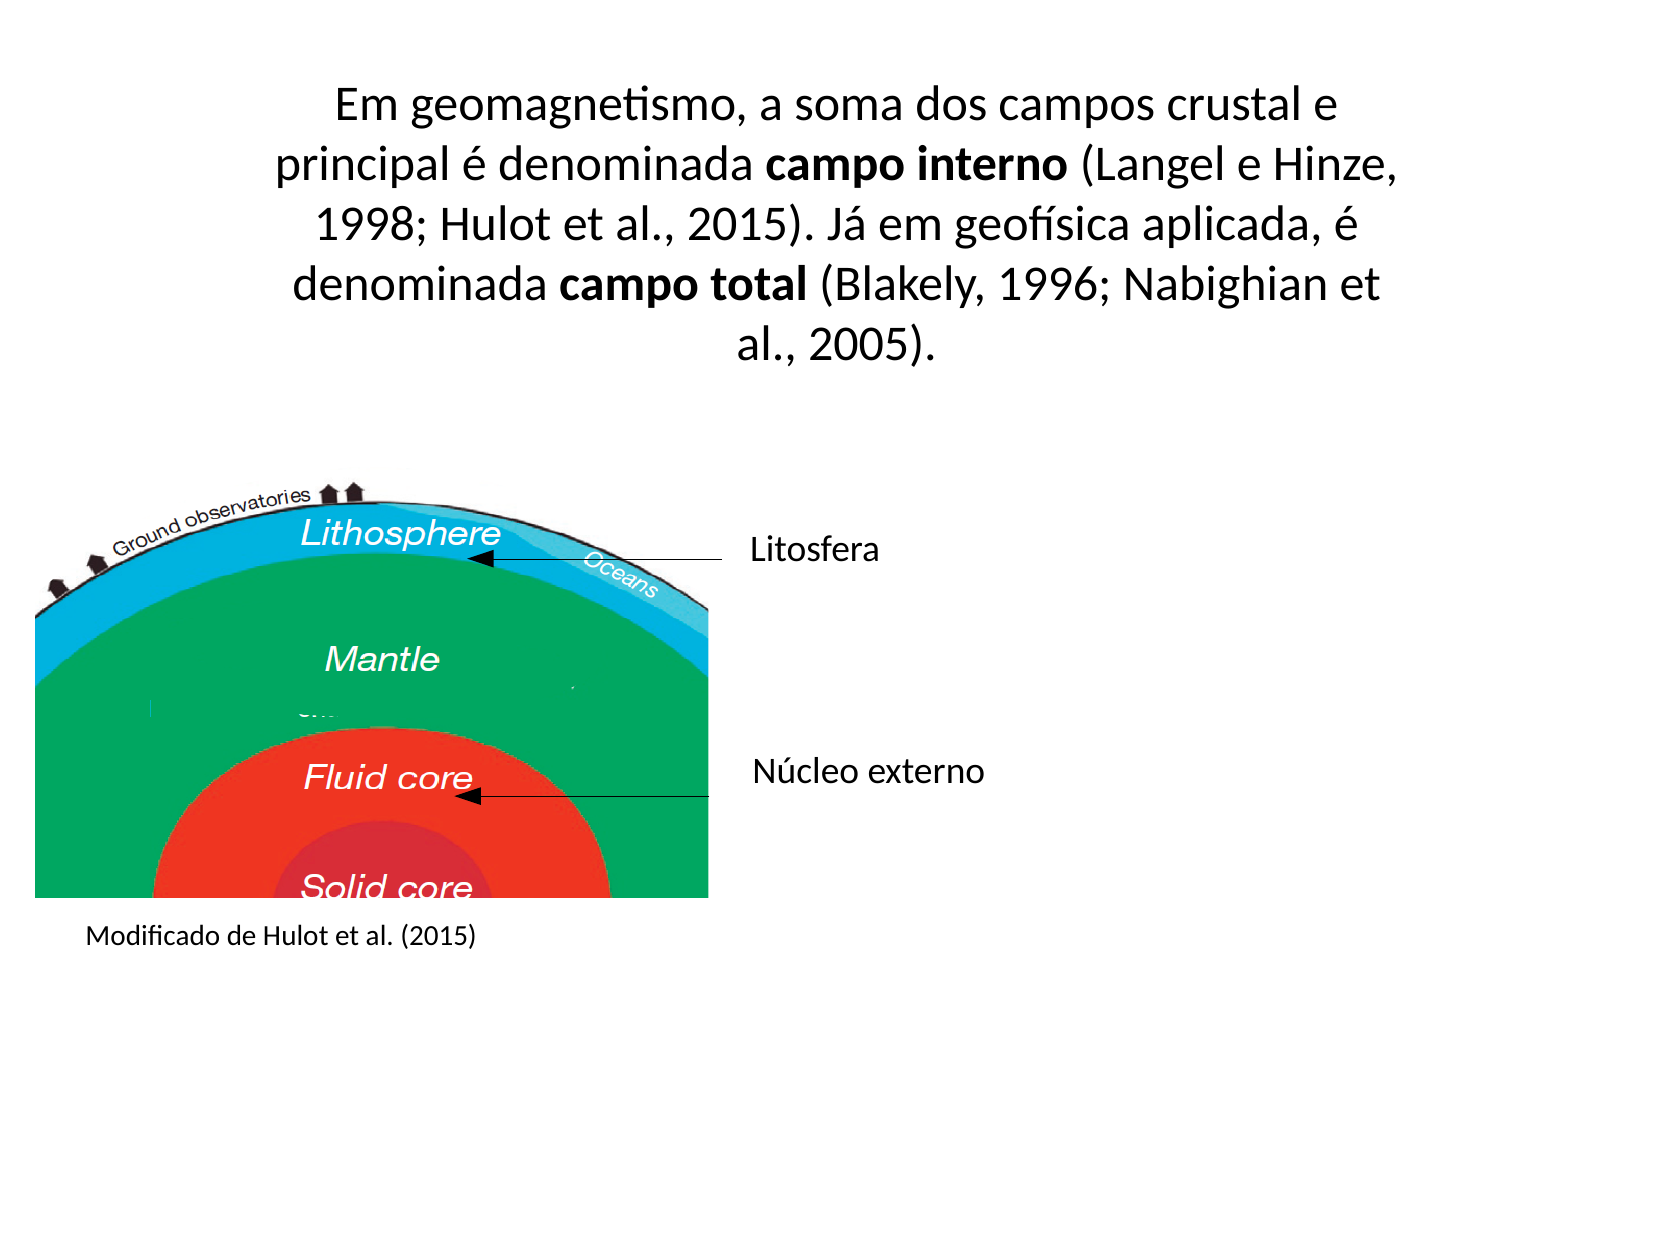

Em geomagnetismo, a soma dos campos crustal e principal é denominada campo interno (Langel e Hinze, 1998; Hulot et al., 2015). Já em geofísica aplicada, é denominada campo total (Blakely, 1996; Nabighian et al., 2005).
Litosfera
Núcleo externo
Modificado de Hulot et al. (2015)